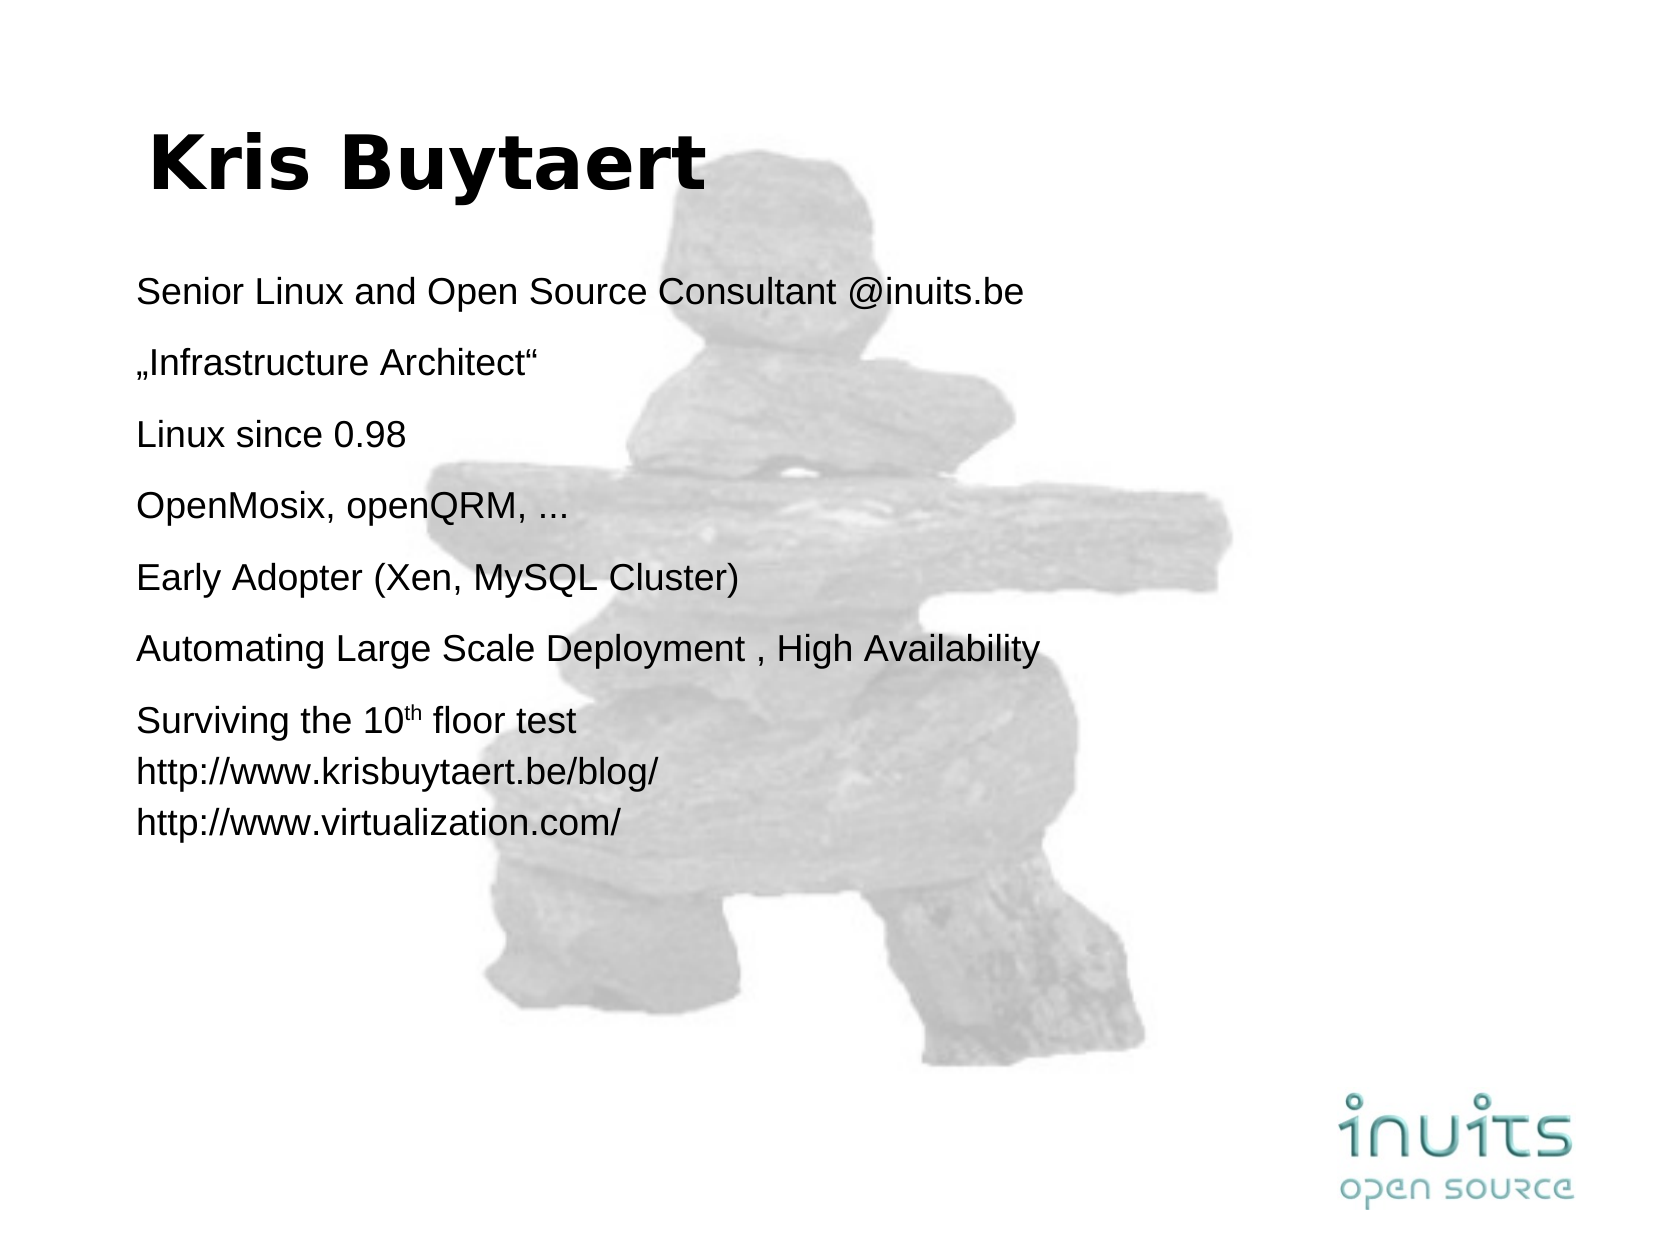

# Kris Buytaert
Senior Linux and Open Source Consultant @inuits.be
„Infrastructure Architect“
Linux since 0.98
OpenMosix, openQRM, ...
Early Adopter (Xen, MySQL Cluster)
Automating Large Scale Deployment , High Availability
Surviving the 10th floor test
http://www.krisbuytaert.be/blog/
http://www.virtualization.com/
2